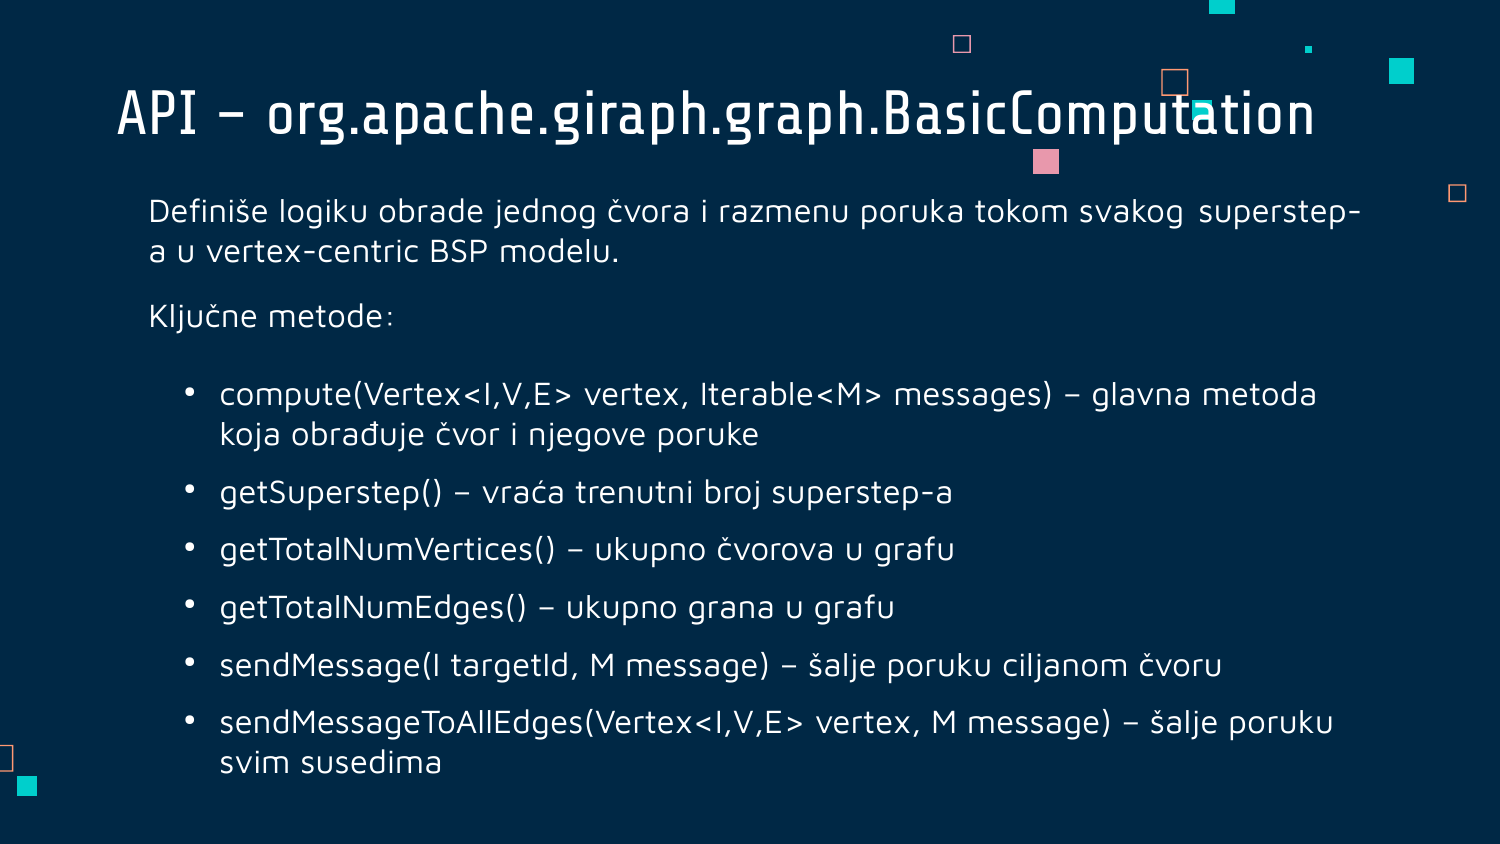

API – org.apache.giraph.graph.BasicComputation
# Definiše logiku obrade jednog čvora i razmenu poruka tokom svakog 	superstep-a u vertex-centric BSP modelu.
Ključne metode:
compute(Vertex<I,V,E> vertex, Iterable<M> messages) – glavna metoda koja obrađuje čvor i njegove poruke
getSuperstep() – vraća trenutni broj superstep-a
getTotalNumVertices() – ukupno čvorova u grafu
getTotalNumEdges() – ukupno grana u grafu
sendMessage(I targetId, M message) – šalje poruku ciljanom čvoru
sendMessageToAllEdges(Vertex<I,V,E> vertex, M message) – šalje poruku svim susedima